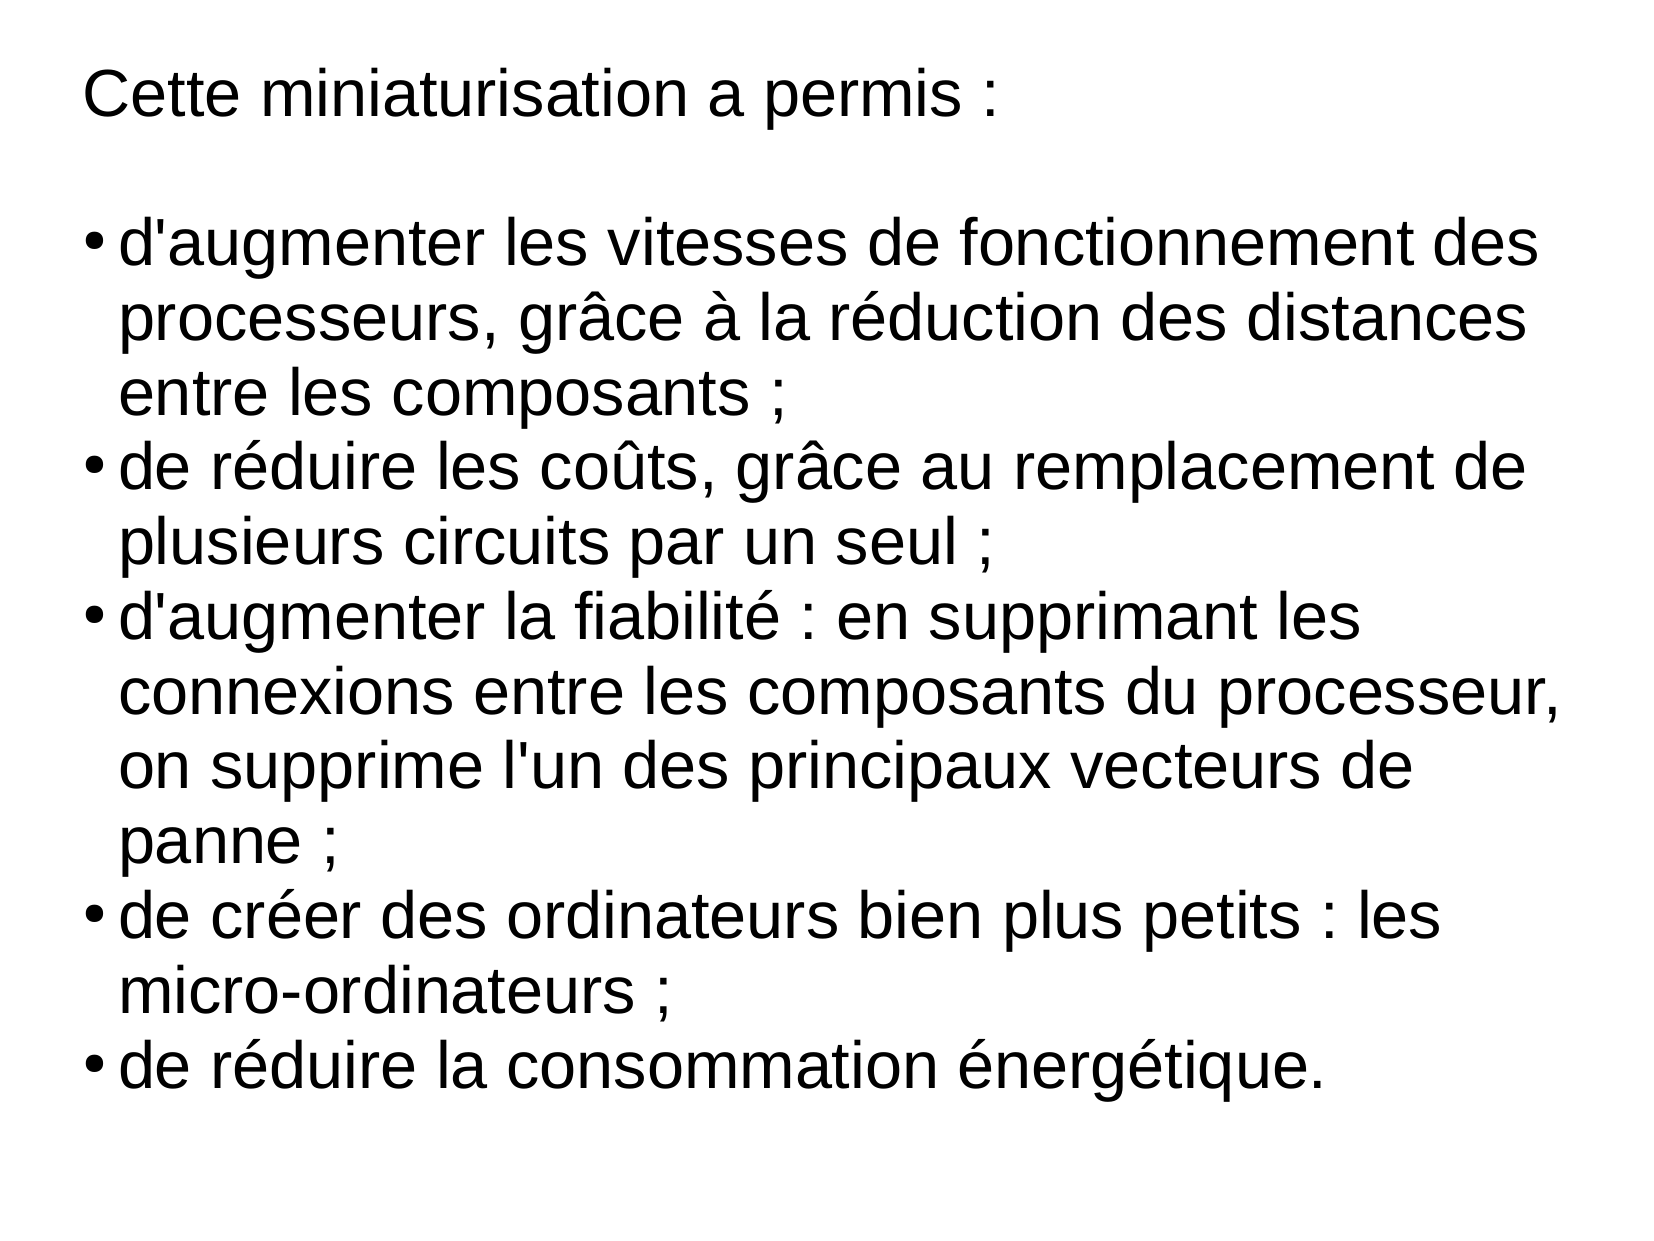

# Cette miniaturisation a permis :
d'augmenter les vitesses de fonctionnement des processeurs, grâce à la réduction des distances entre les composants ;
de réduire les coûts, grâce au remplacement de plusieurs circuits par un seul ;
d'augmenter la fiabilité : en supprimant les connexions entre les composants du processeur, on supprime l'un des principaux vecteurs de panne ;
de créer des ordinateurs bien plus petits : les micro-ordinateurs ;
de réduire la consommation énergétique.